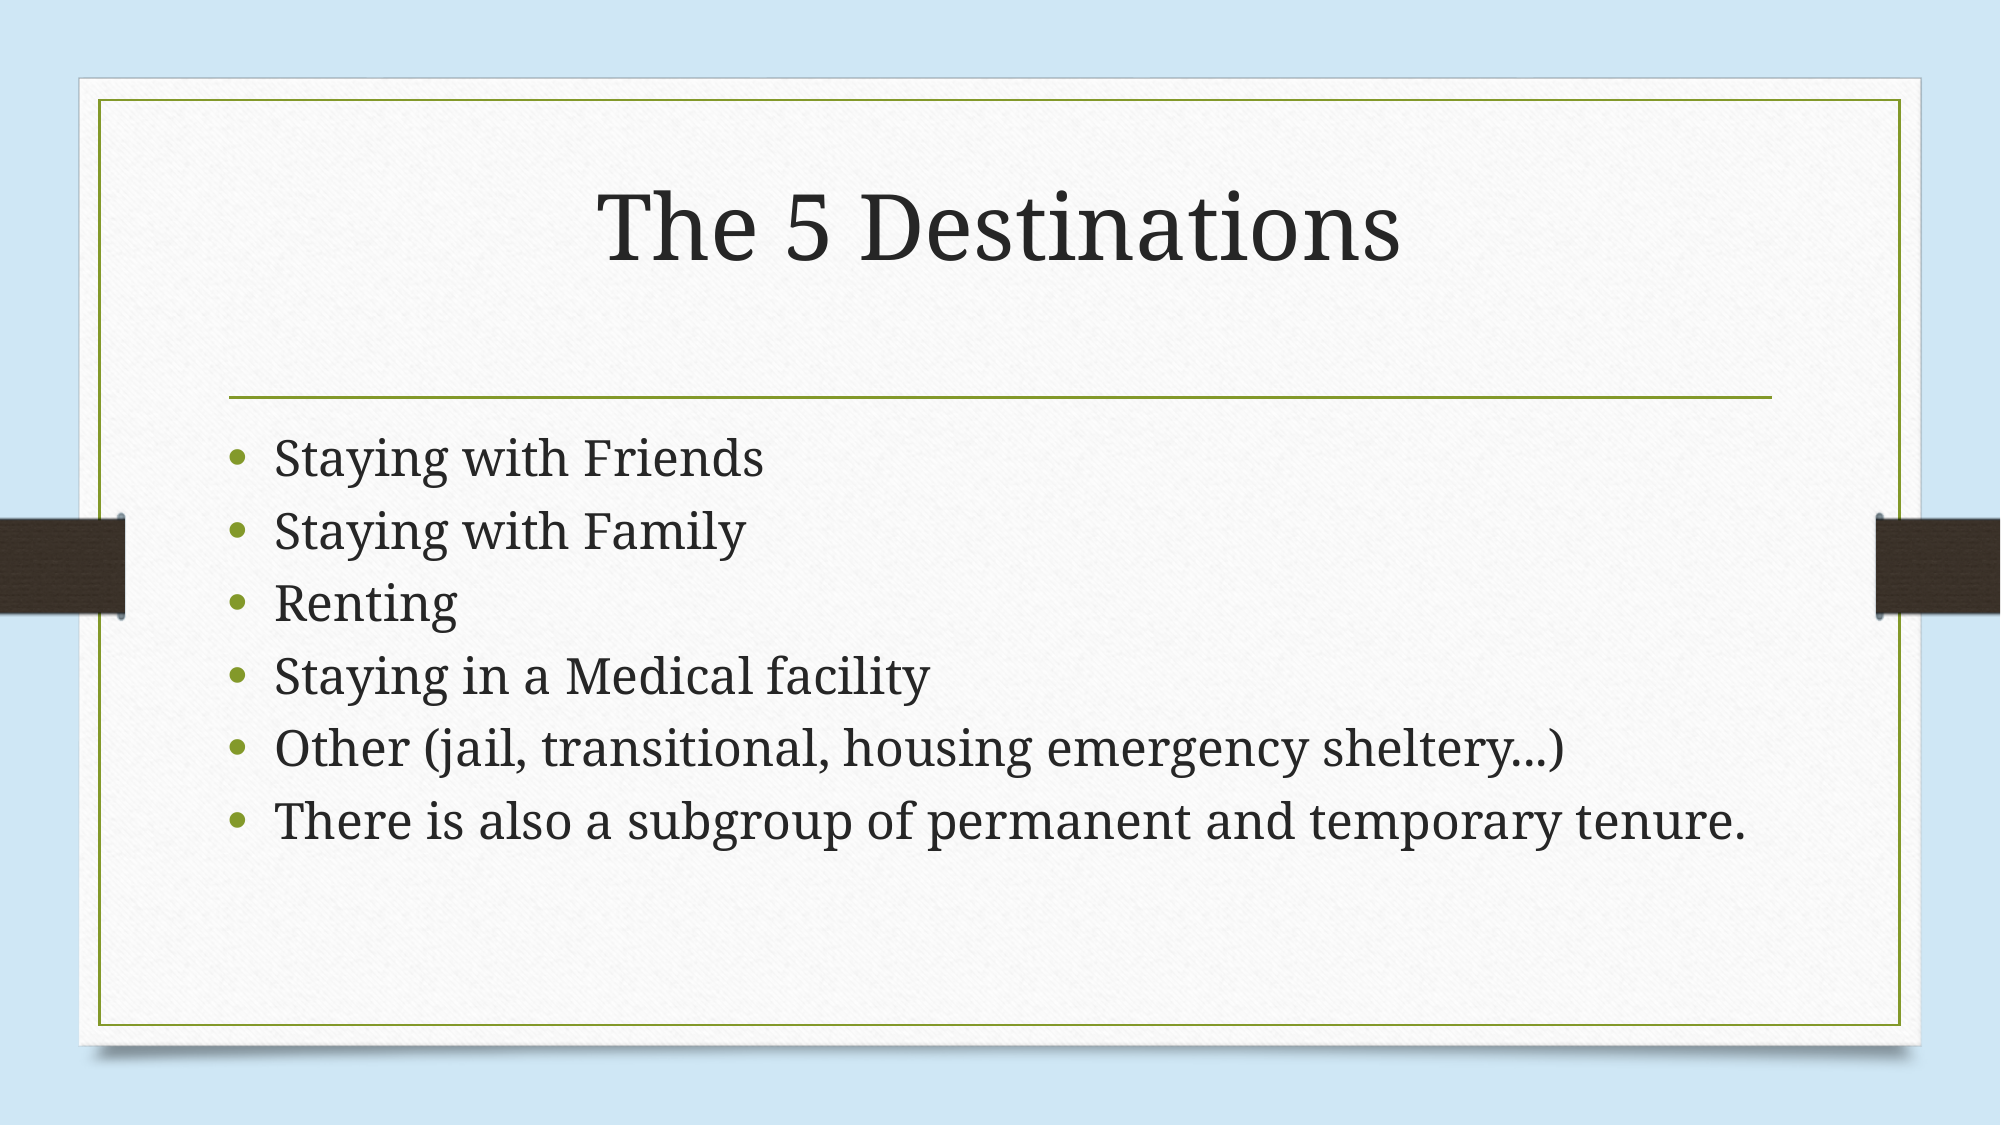

# The 5 Destinations
Staying with Friends
Staying with Family
Renting
Staying in a Medical facility
Other (jail, transitional, housing emergency sheltery...)
There is also a subgroup of permanent and temporary tenure.